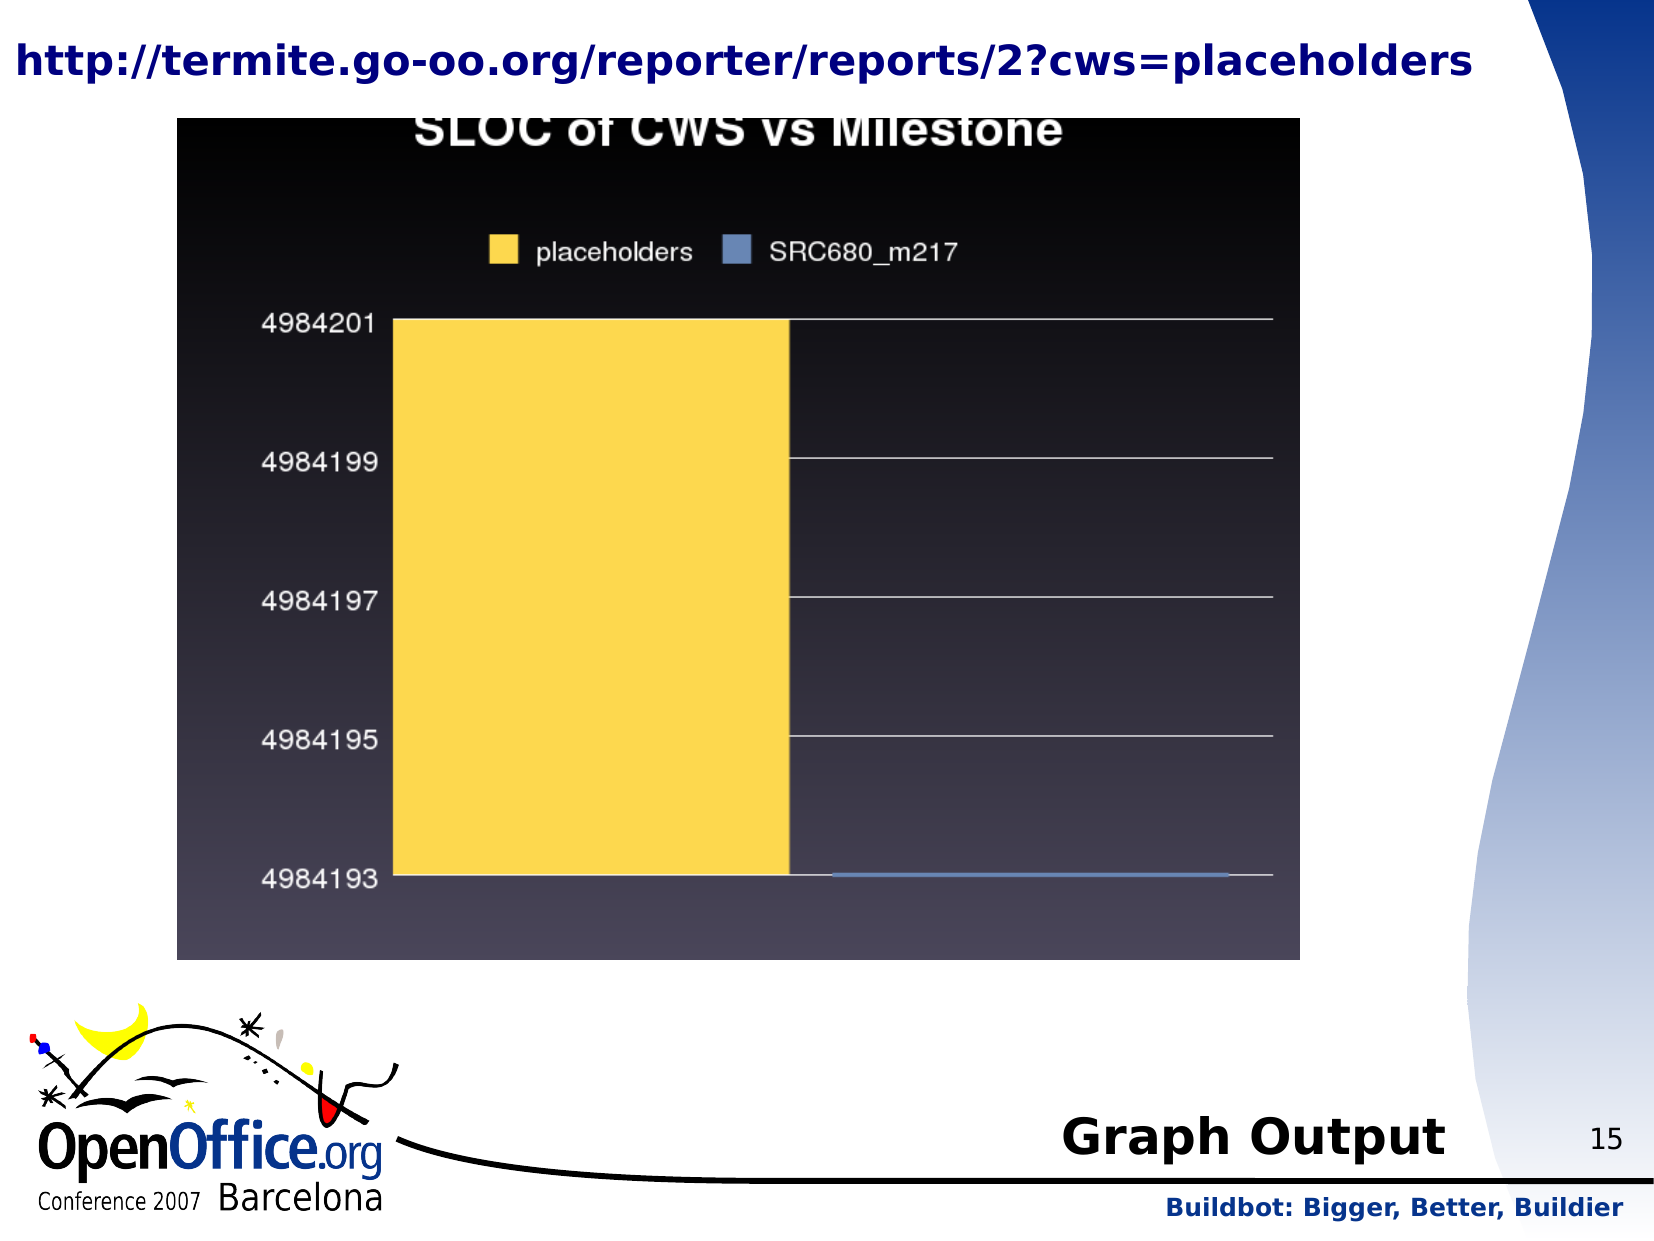

http://termite.go-oo.org/reporter/reports/2?cws=placeholders
# Graph Output
15
Buildbot: Bigger, Better, Buildier